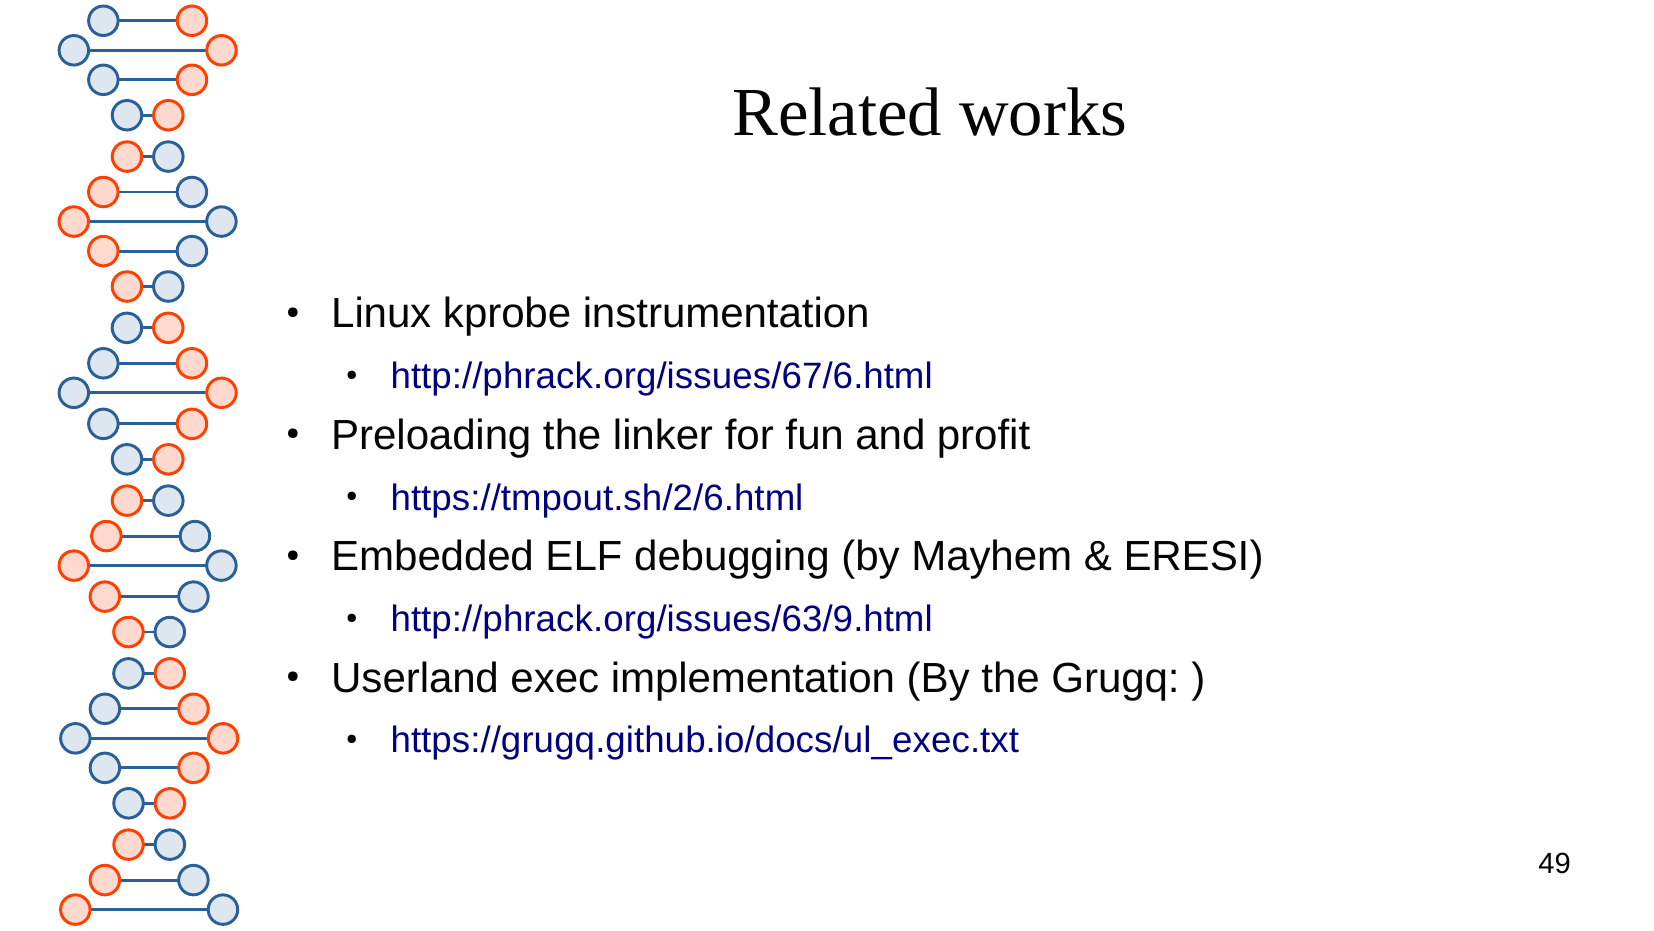

# Related works
Linux kprobe instrumentation
http://phrack.org/issues/67/6.html
Preloading the linker for fun and profit
https://tmpout.sh/2/6.html
Embedded ELF debugging (by Mayhem & ERESI)
http://phrack.org/issues/63/9.html
Userland exec implementation (By the Grugq: )
https://grugq.github.io/docs/ul_exec.txt
49